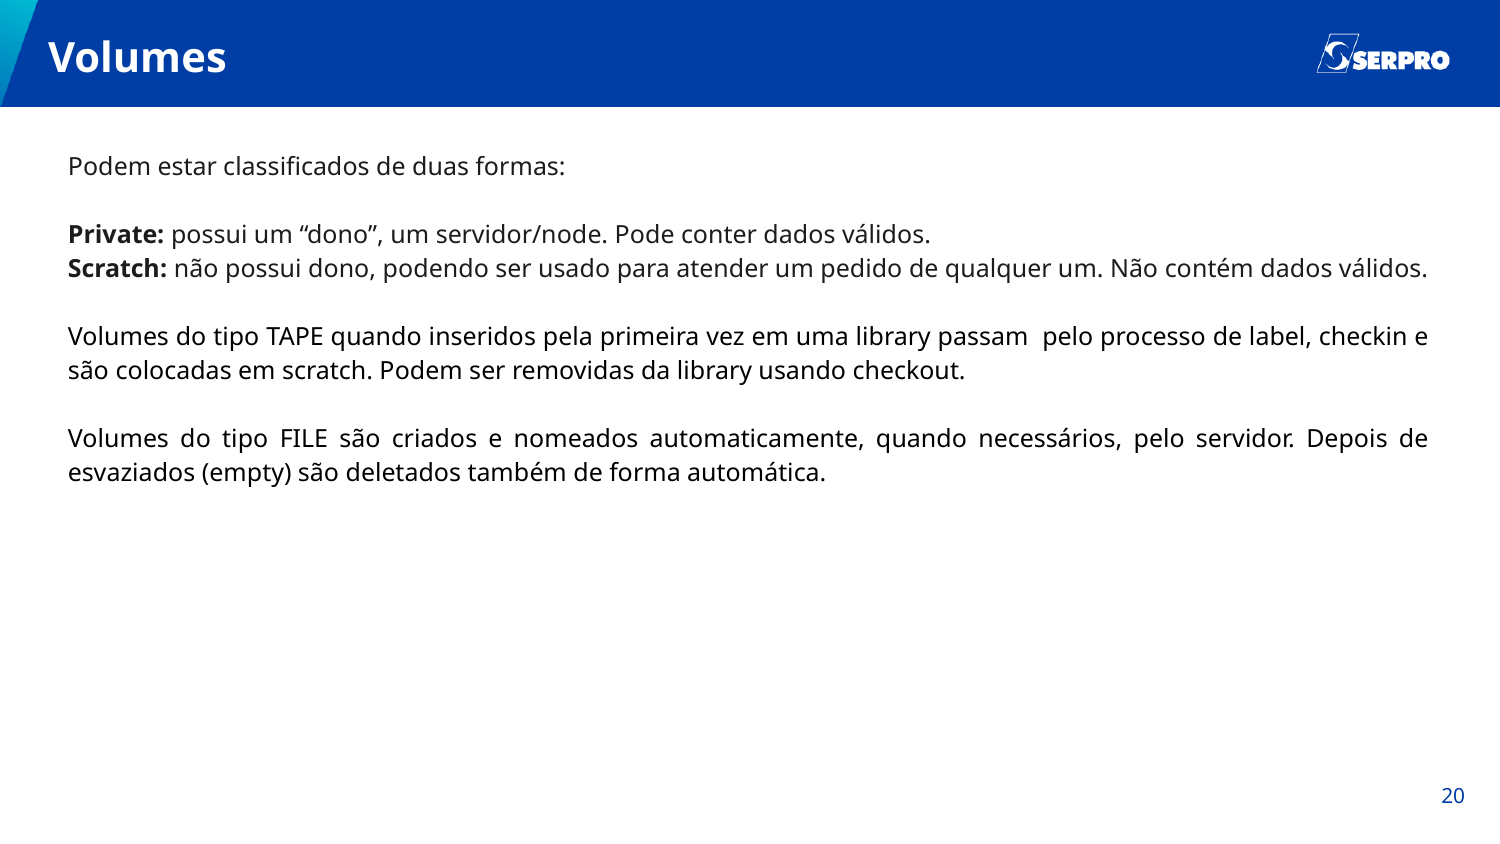

# Volumes
Podem estar classificados de duas formas:
Private: possui um “dono”, um servidor/node. Pode conter dados válidos.
Scratch: não possui dono, podendo ser usado para atender um pedido de qualquer um. Não contém dados válidos.
Volumes do tipo TAPE quando inseridos pela primeira vez em uma library passam pelo processo de label, checkin e são colocadas em scratch. Podem ser removidas da library usando checkout.
Volumes do tipo FILE são criados e nomeados automaticamente, quando necessários, pelo servidor. Depois de esvaziados (empty) são deletados também de forma automática.